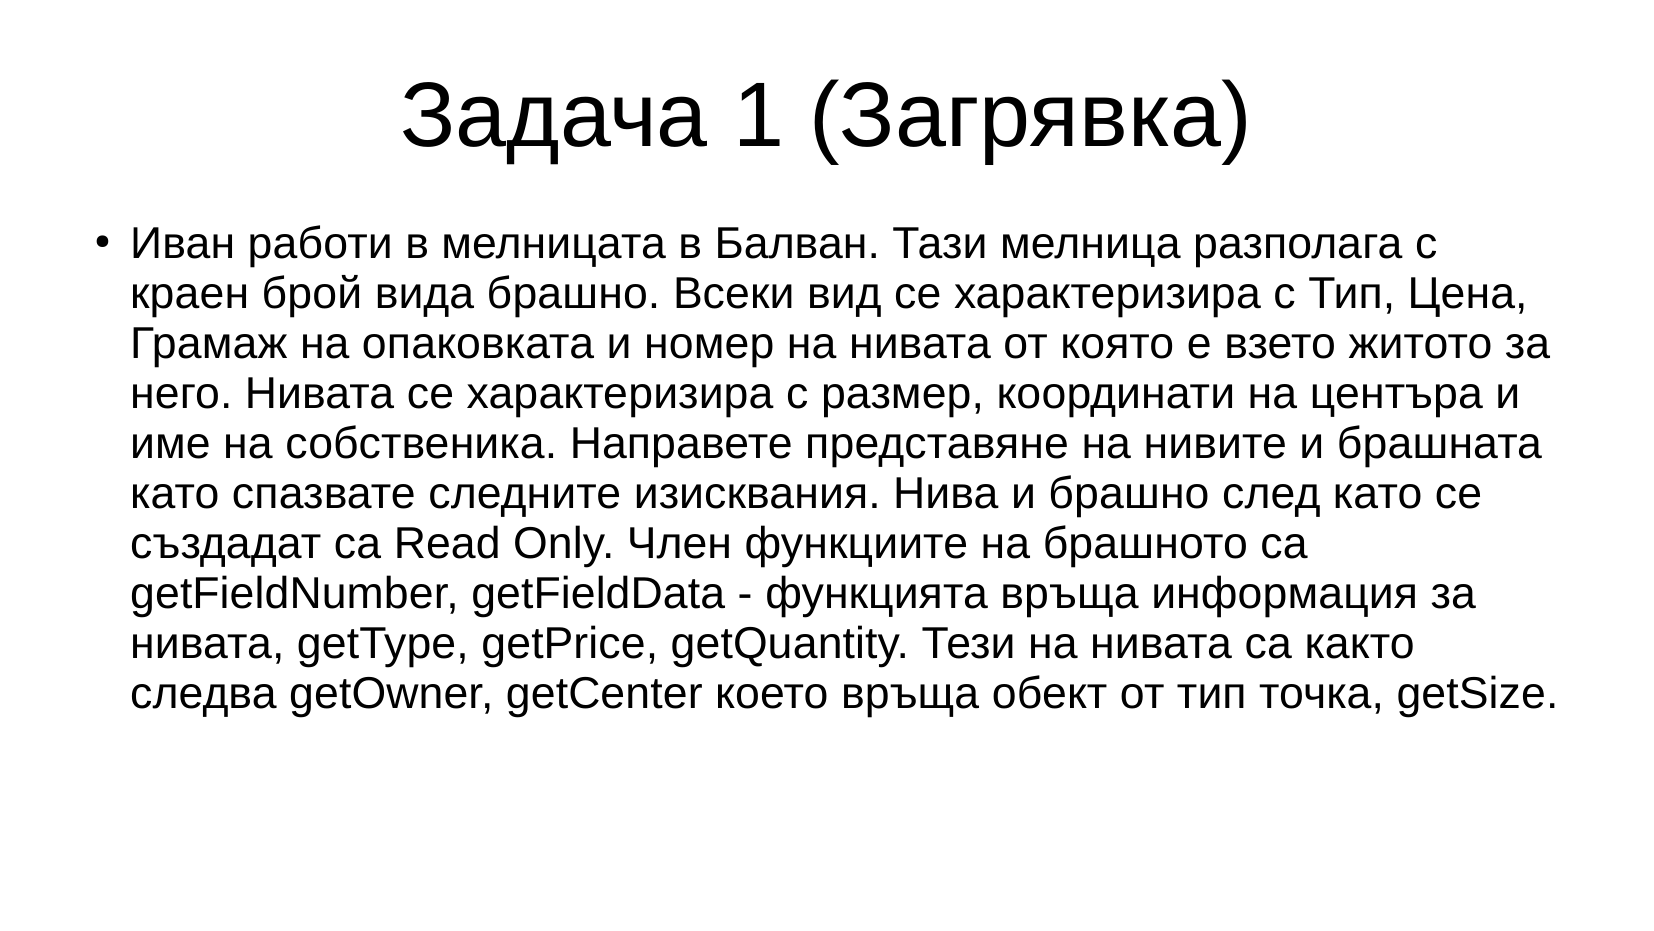

# Задача 1 (Загрявка)
Иван работи в мелницата в Балван. Тази мелница разполага с краен брой вида брашно. Всеки вид се характеризира с Тип, Цена, Грамаж на опаковката и номер на нивата от която е взето житото за него. Нивата се характеризира с размер, координати на центъра и име на собственика. Направете представяне на нивите и брашната като спазвате следните изисквания. Нива и брашно след като се създадат са Read Only. Член функциите на брашното са getFieldNumber, getFieldData - функцията връща информация за нивата, getType, getPrice, getQuantity. Тези на нивата са както следва getOwner, getCenter което връща обект от тип точка, getSize.